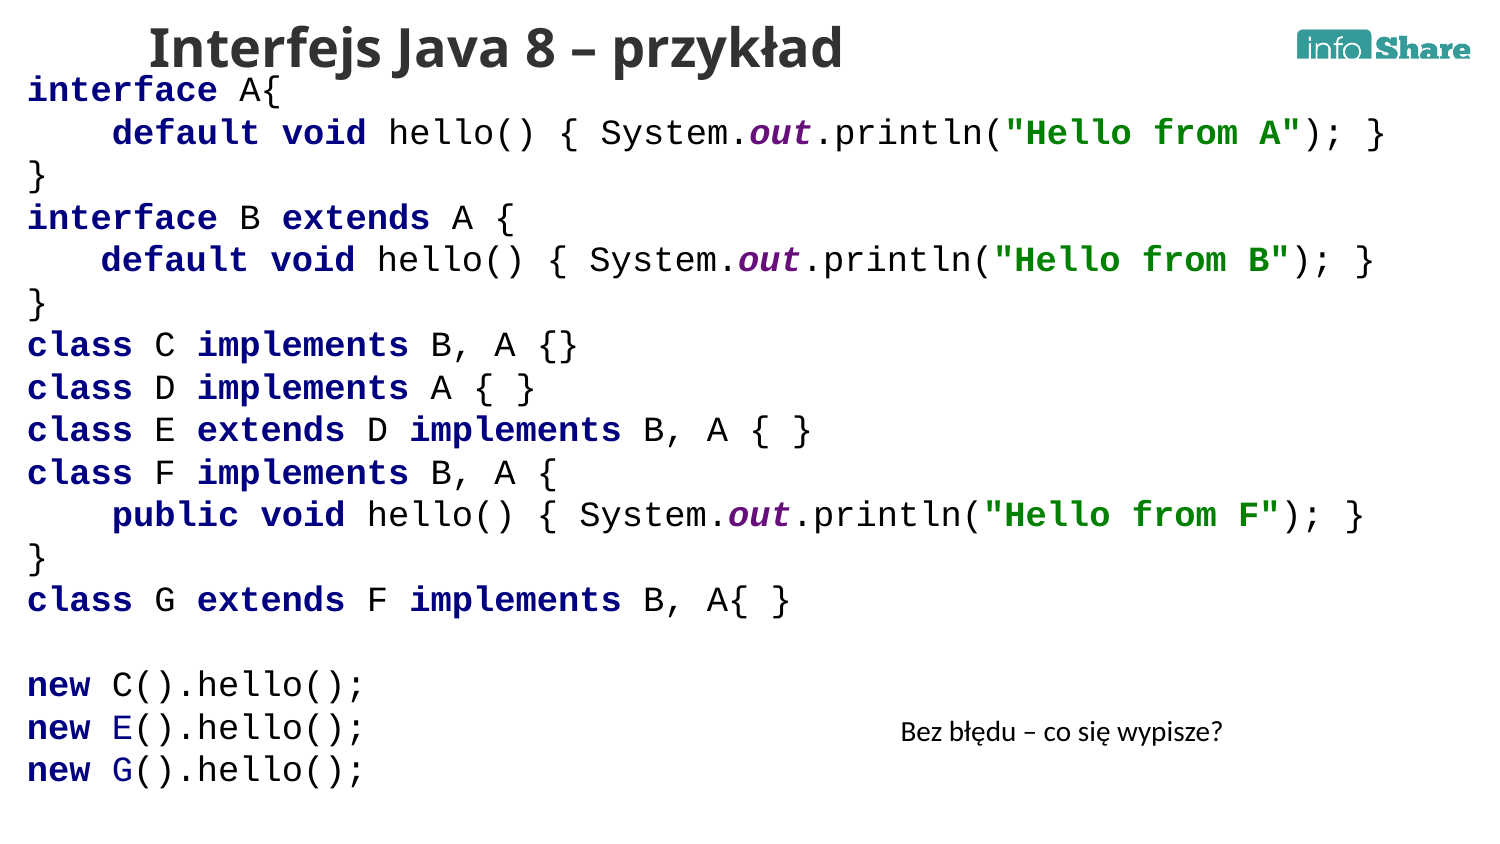

# Interfejs Java 8 – przykład
interface A{
 default void hello() { System.out.println("Hello from A"); }
}
interface B extends A {
	default void hello() { System.out.println("Hello from B"); }
}
class C implements B, A {}
class D implements A { }
class E extends D implements B, A { }
class F implements B, A {
 public void hello() { System.out.println("Hello from F"); }
}
class G extends F implements B, A{ }
new C().hello();
new E().hello();
new G().hello();
Bez błędu – co się wypisze?
Error: C inherits unrelated defaults for hello() from types B and A
Error: C inherits unrelated defaults for hello() from types B and A
Error: C inherits unrelated defaults for hello() from types B and A
Error: C inherits unrelated defaults for hello() from types B and A
Error: C inherits unrelated defaults for hello() from types B and A